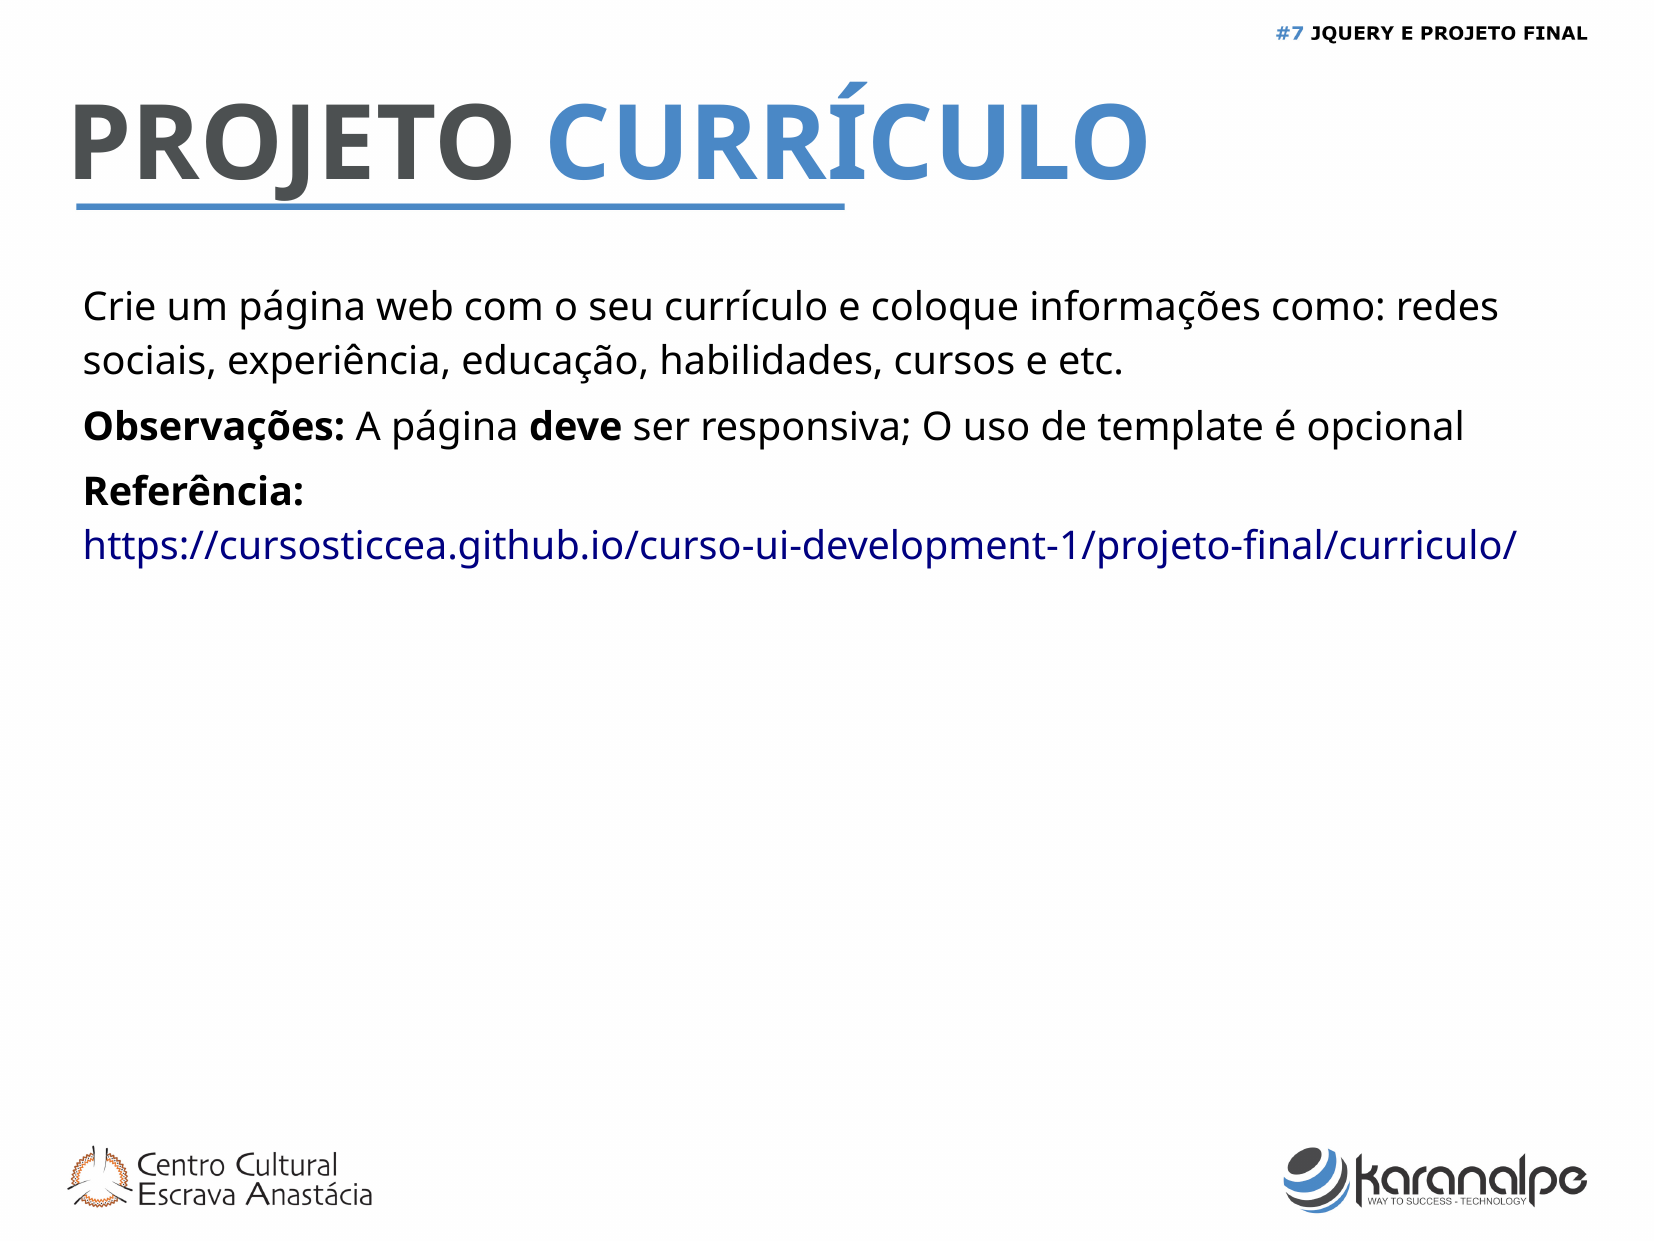

PROJETO CURRÍCULO
# Crie um página web com o seu currículo e coloque informações como: redes sociais, experiência, educação, habilidades, cursos e etc.
Observações: A página deve ser responsiva; O uso de template é opcional
Referência: https://cursosticcea.github.io/curso-ui-development-1/projeto-final/curriculo/